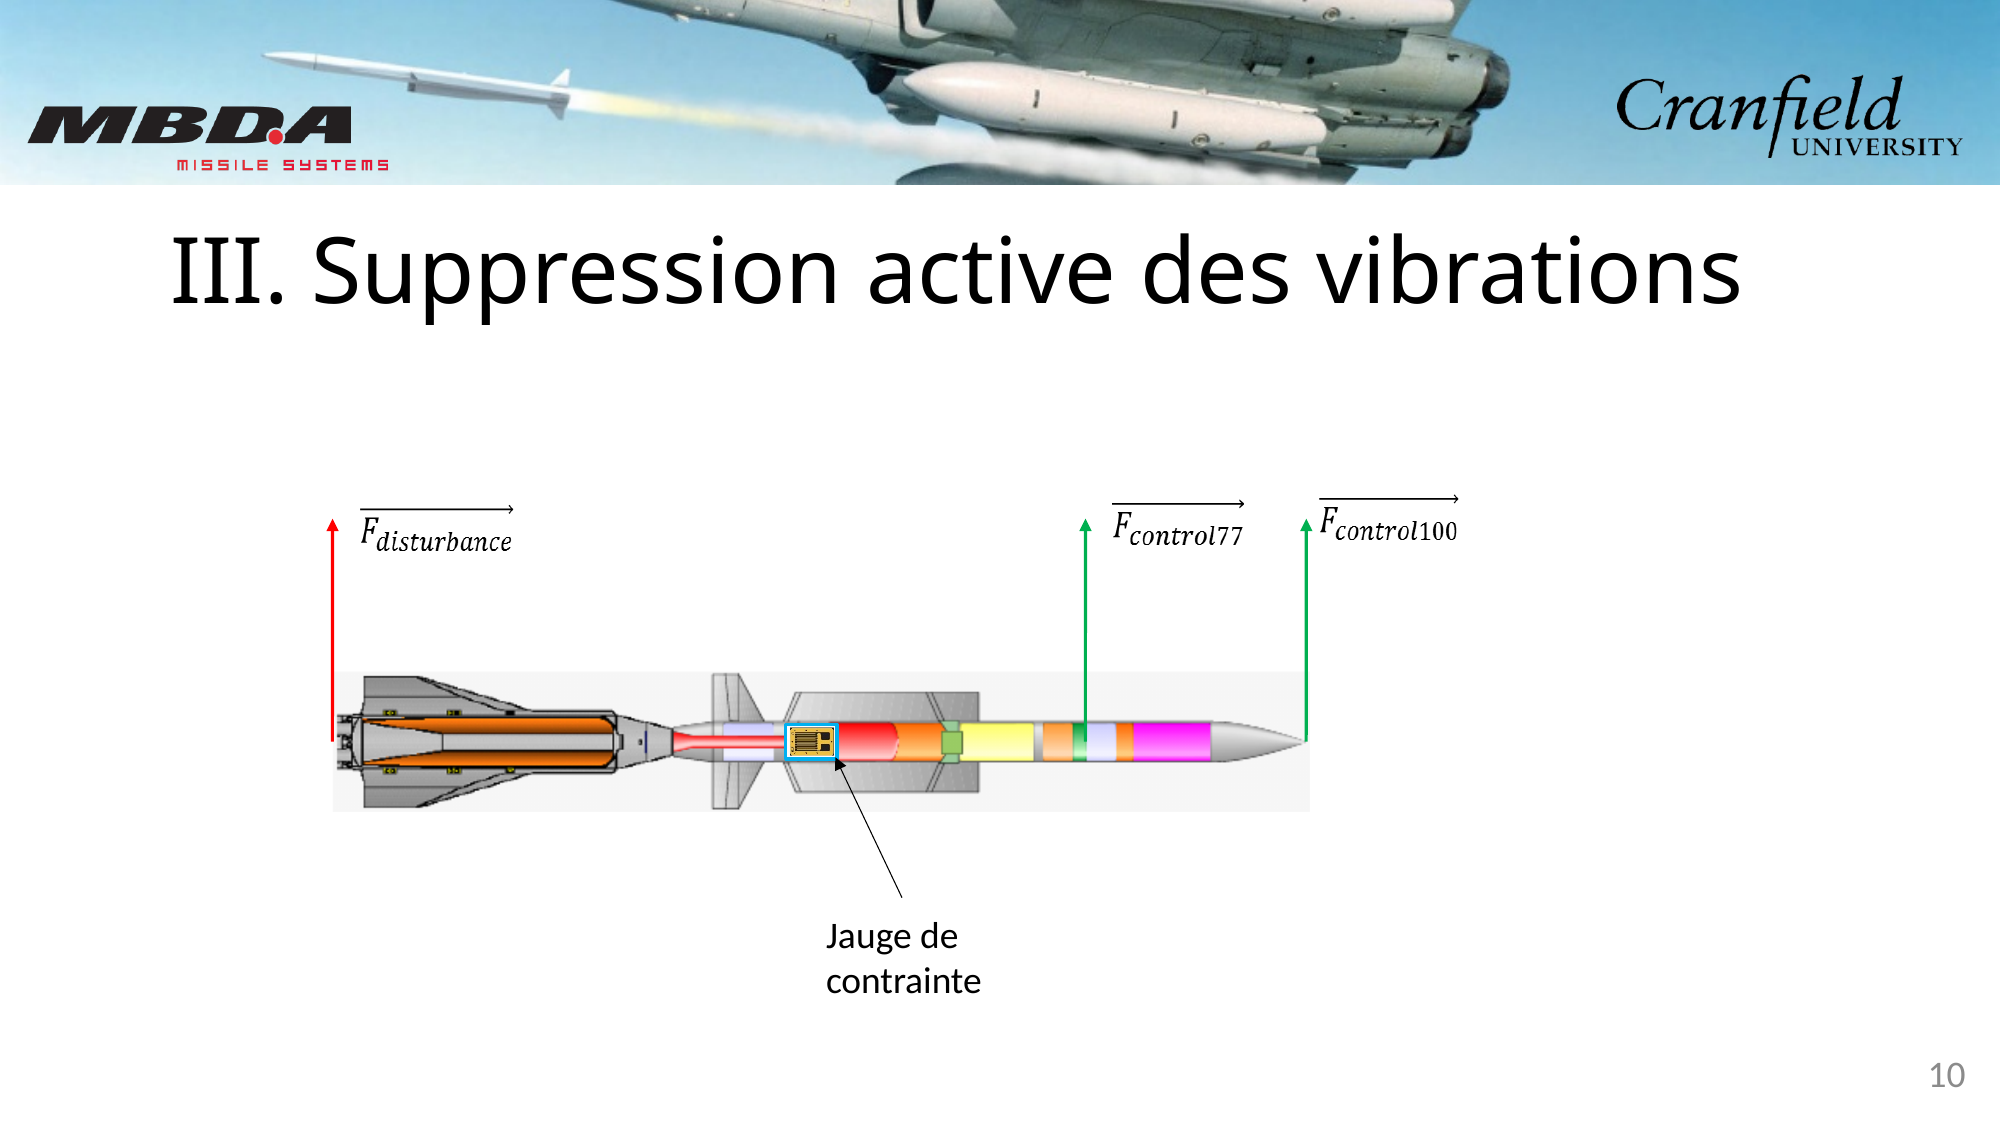

# Suppression active des vibrations
Jauge de contrainte